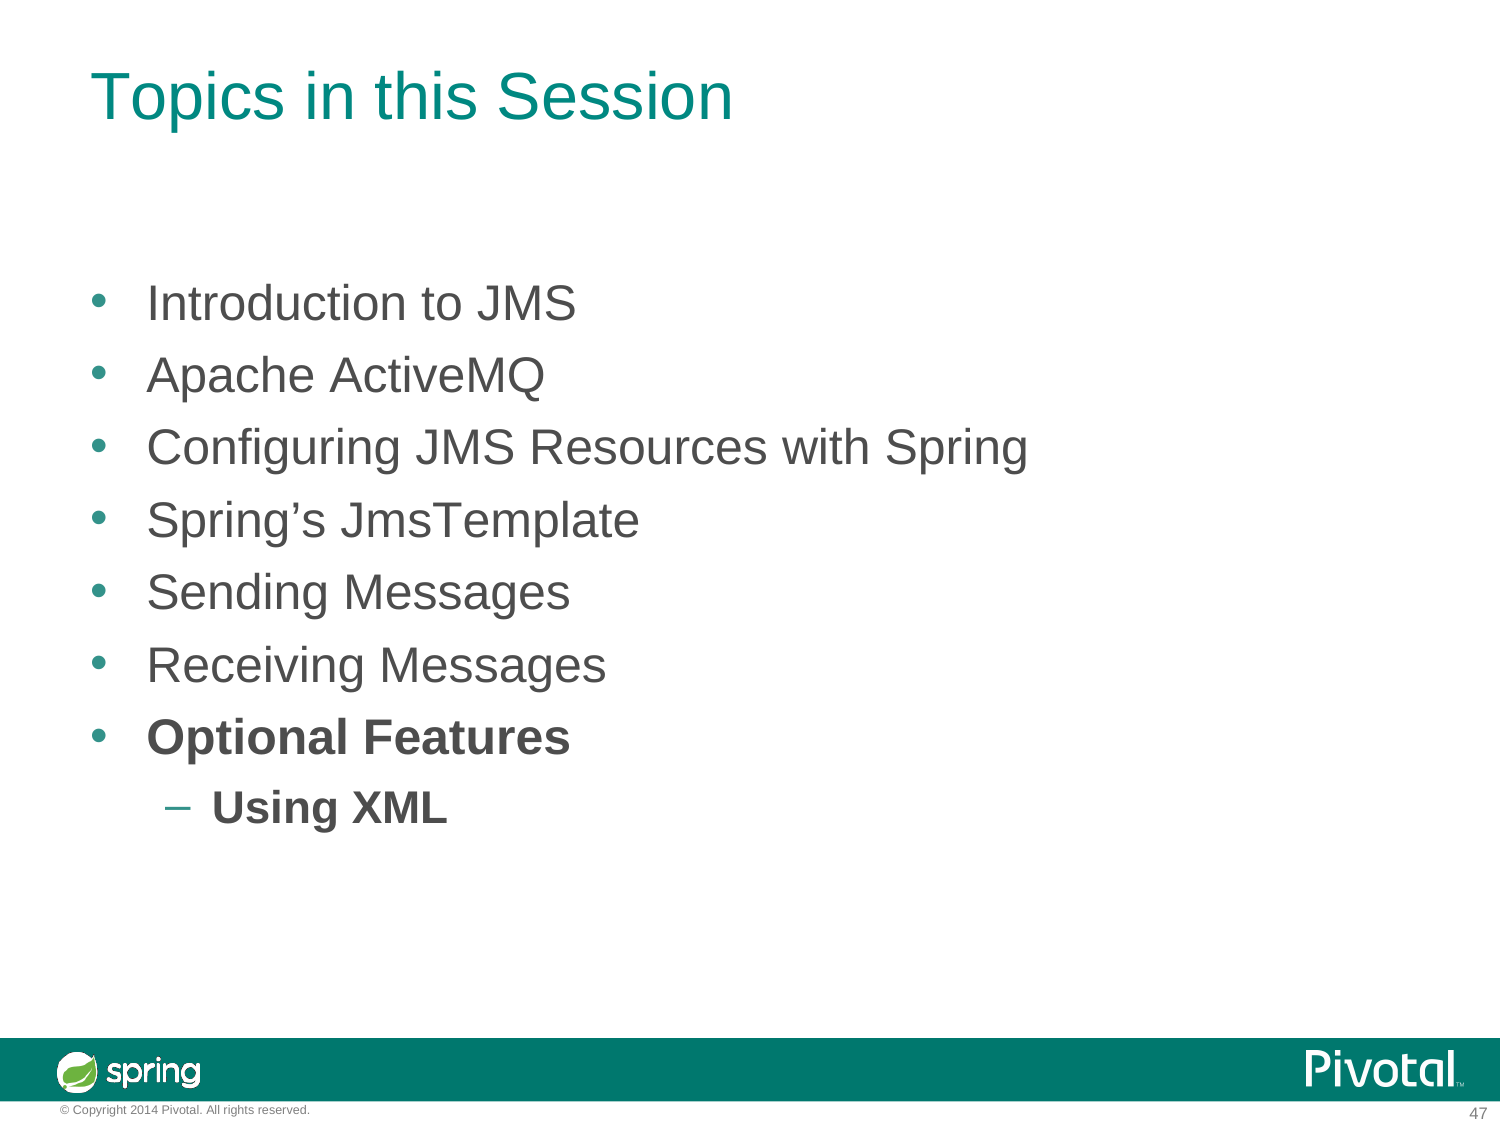

# Topics in this Session
Introduction to JMS
Apache ActiveMQ
Configuring JMS Resources with Spring
Spring’s JmsTemplate
Sending Messages
Receiving Messages
Optional Features
Using XML